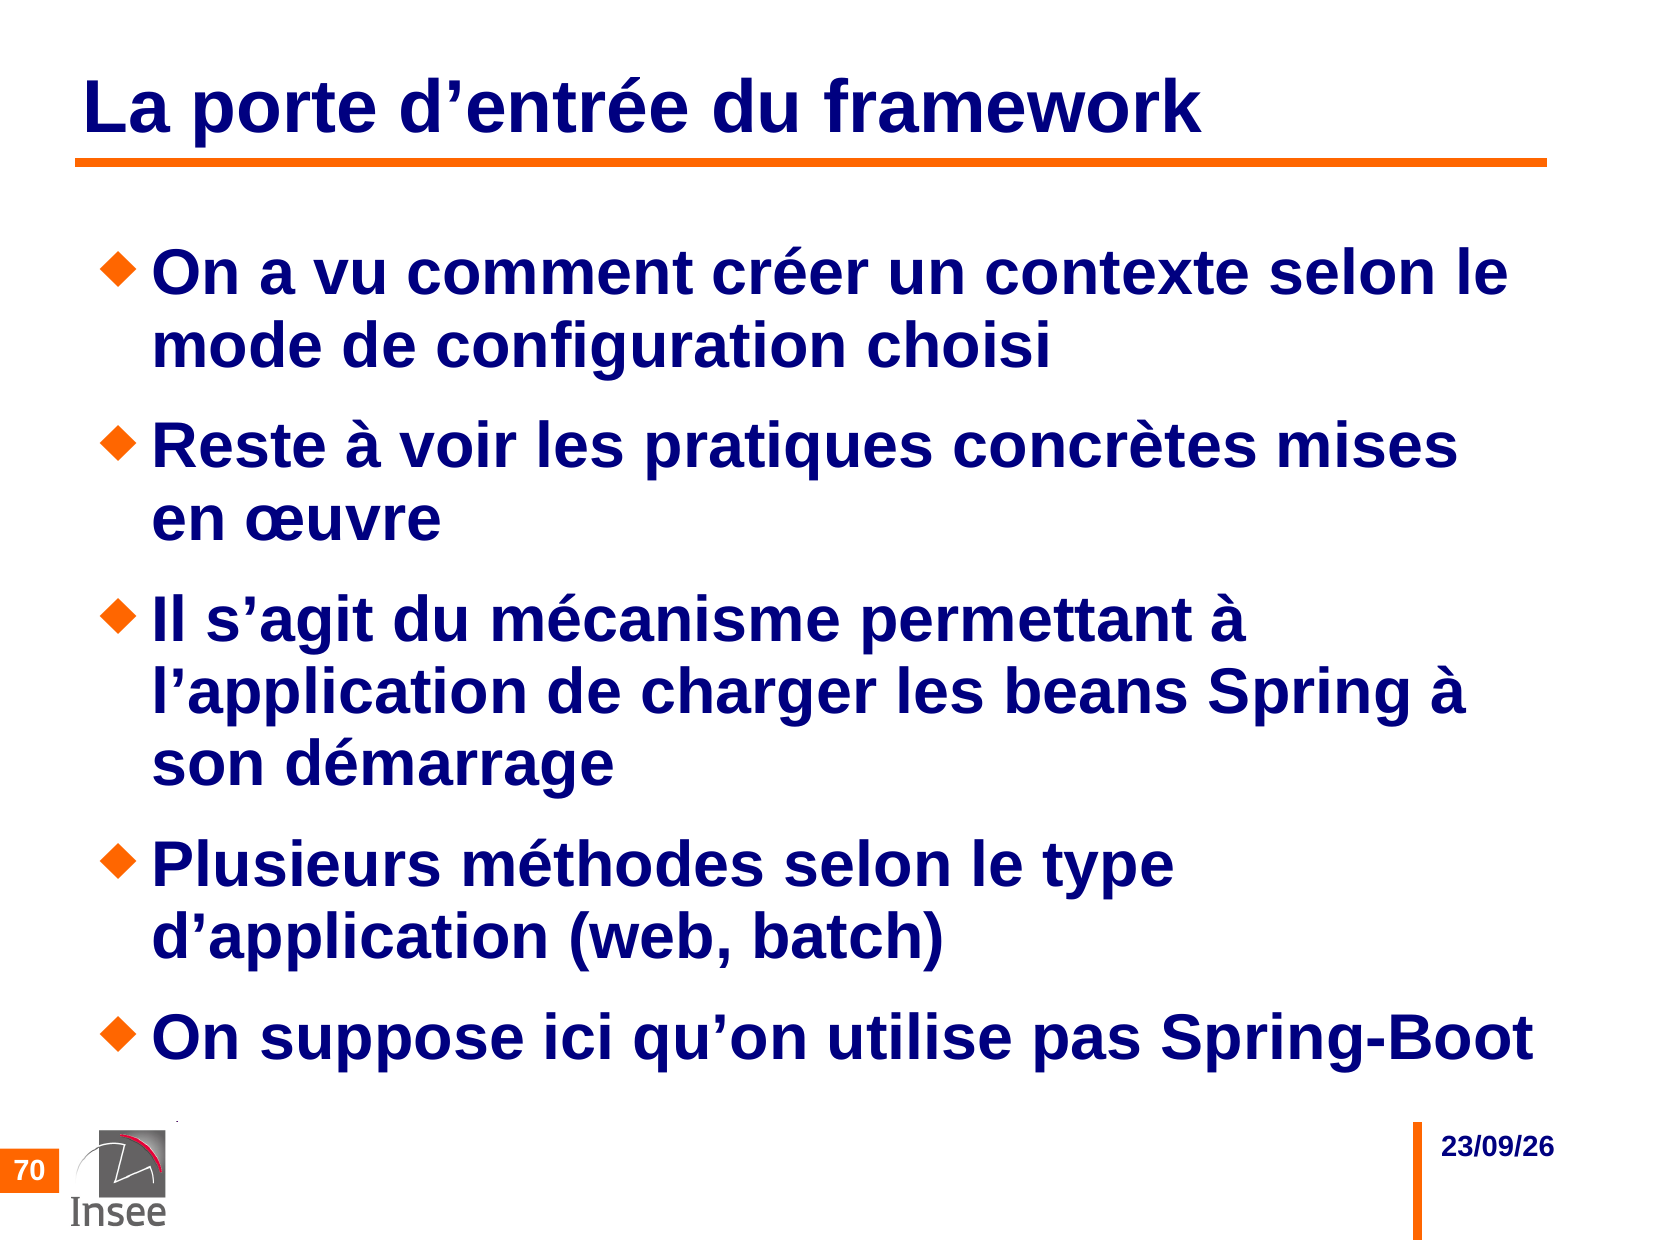

# La porte d’entrée du framework
On a vu comment créer un contexte selon le mode de configuration choisi
Reste à voir les pratiques concrètes mises en œuvre
Il s’agit du mécanisme permettant à l’application de charger les beans Spring à son démarrage
Plusieurs méthodes selon le type d’application (web, batch)
On suppose ici qu’on utilise pas Spring-Boot
70